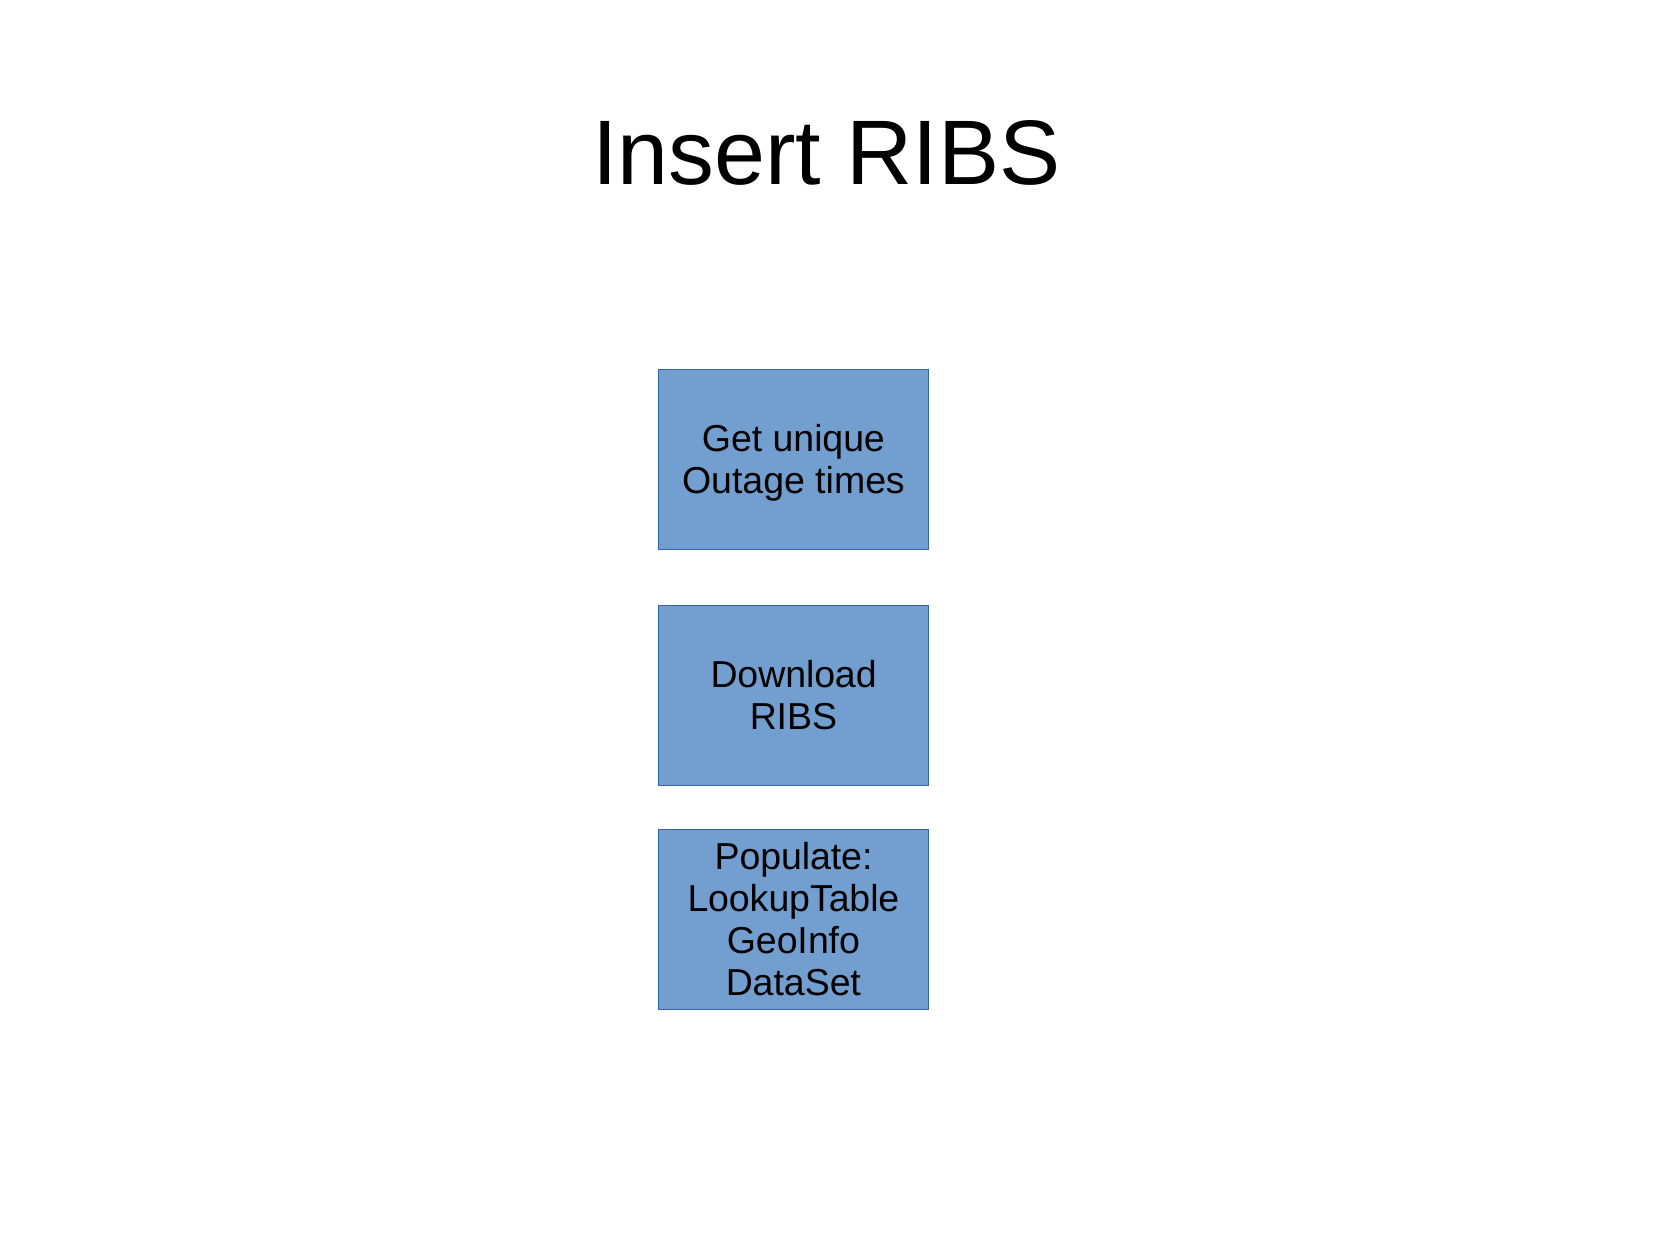

# Insert RIBS
Get unique
Outage times
Download
RIBS
Populate:
LookupTable
GeoInfo
DataSet